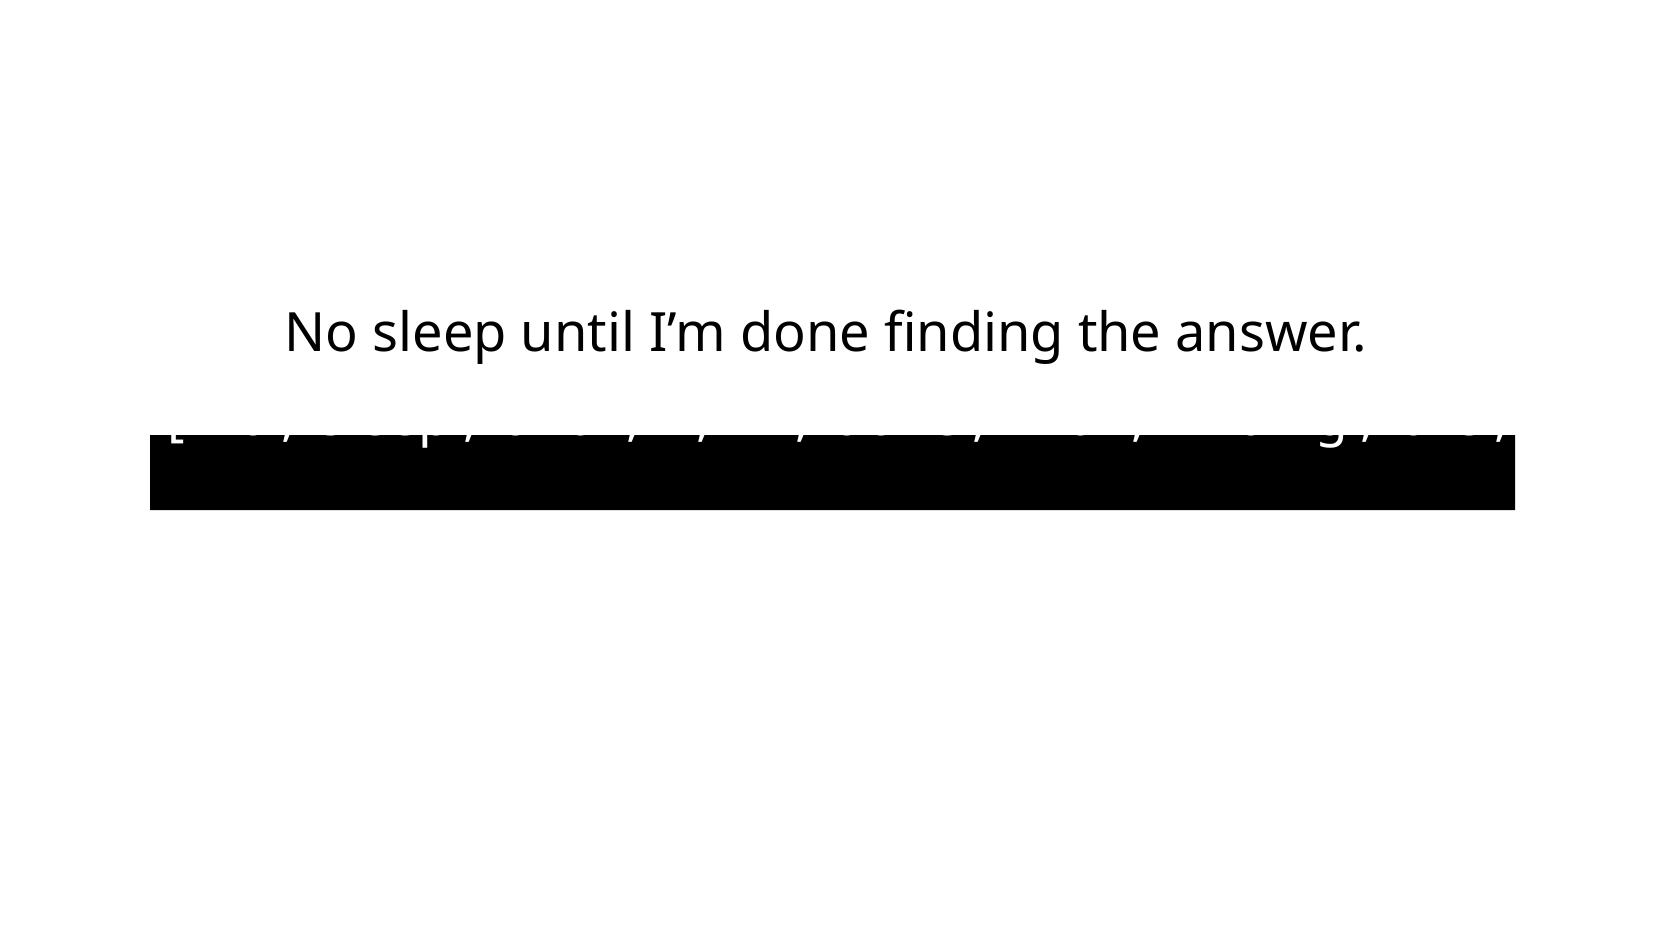

# No sleep until I’m done finding the answer.
 ['No', 'sleep', 'until', 'I', 'm', 'done', 'with', 'finding', 'the', 'answer']